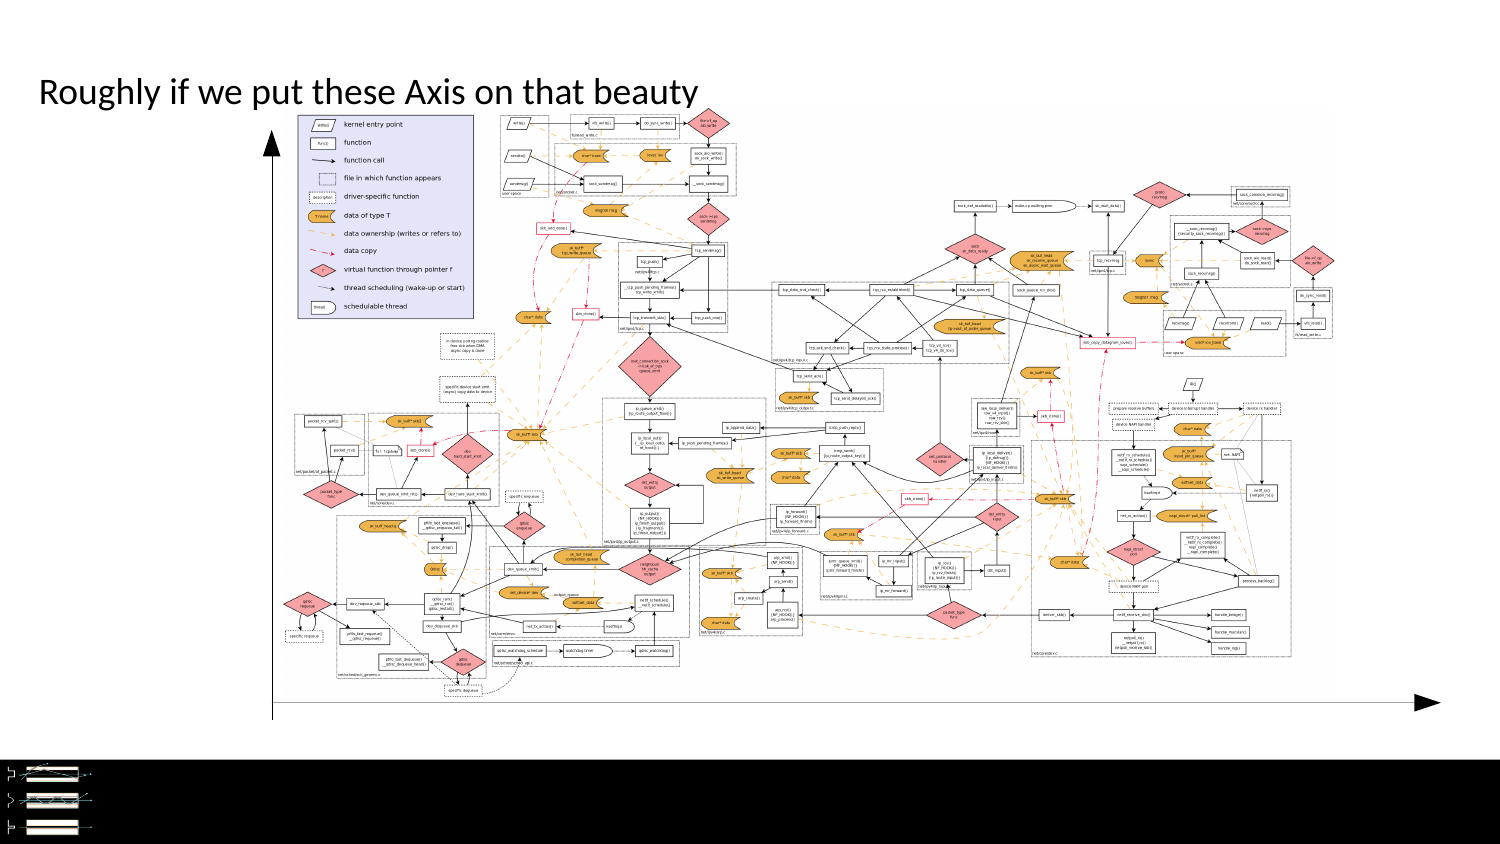

# Roughly if we put these Axis on that beauty